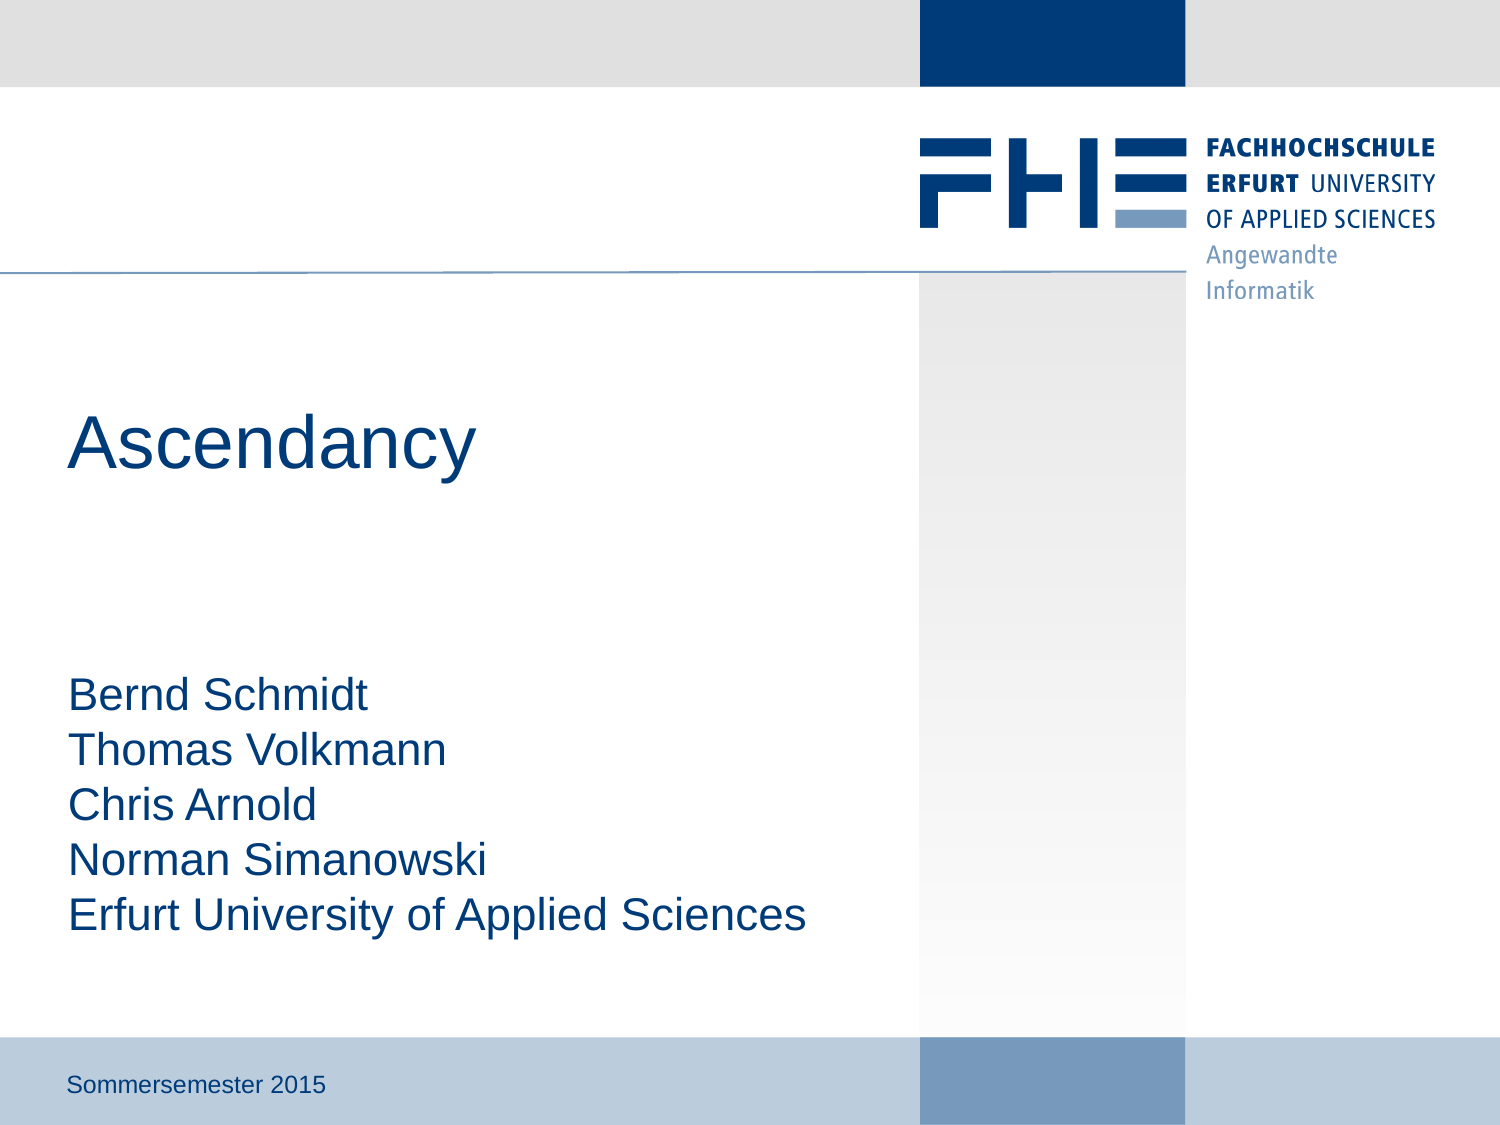

# Ascendancy
Bernd Schmidt
Thomas Volkmann
Chris Arnold
Norman Simanowski
Erfurt University of Applied Sciences
Sommersemester 2015